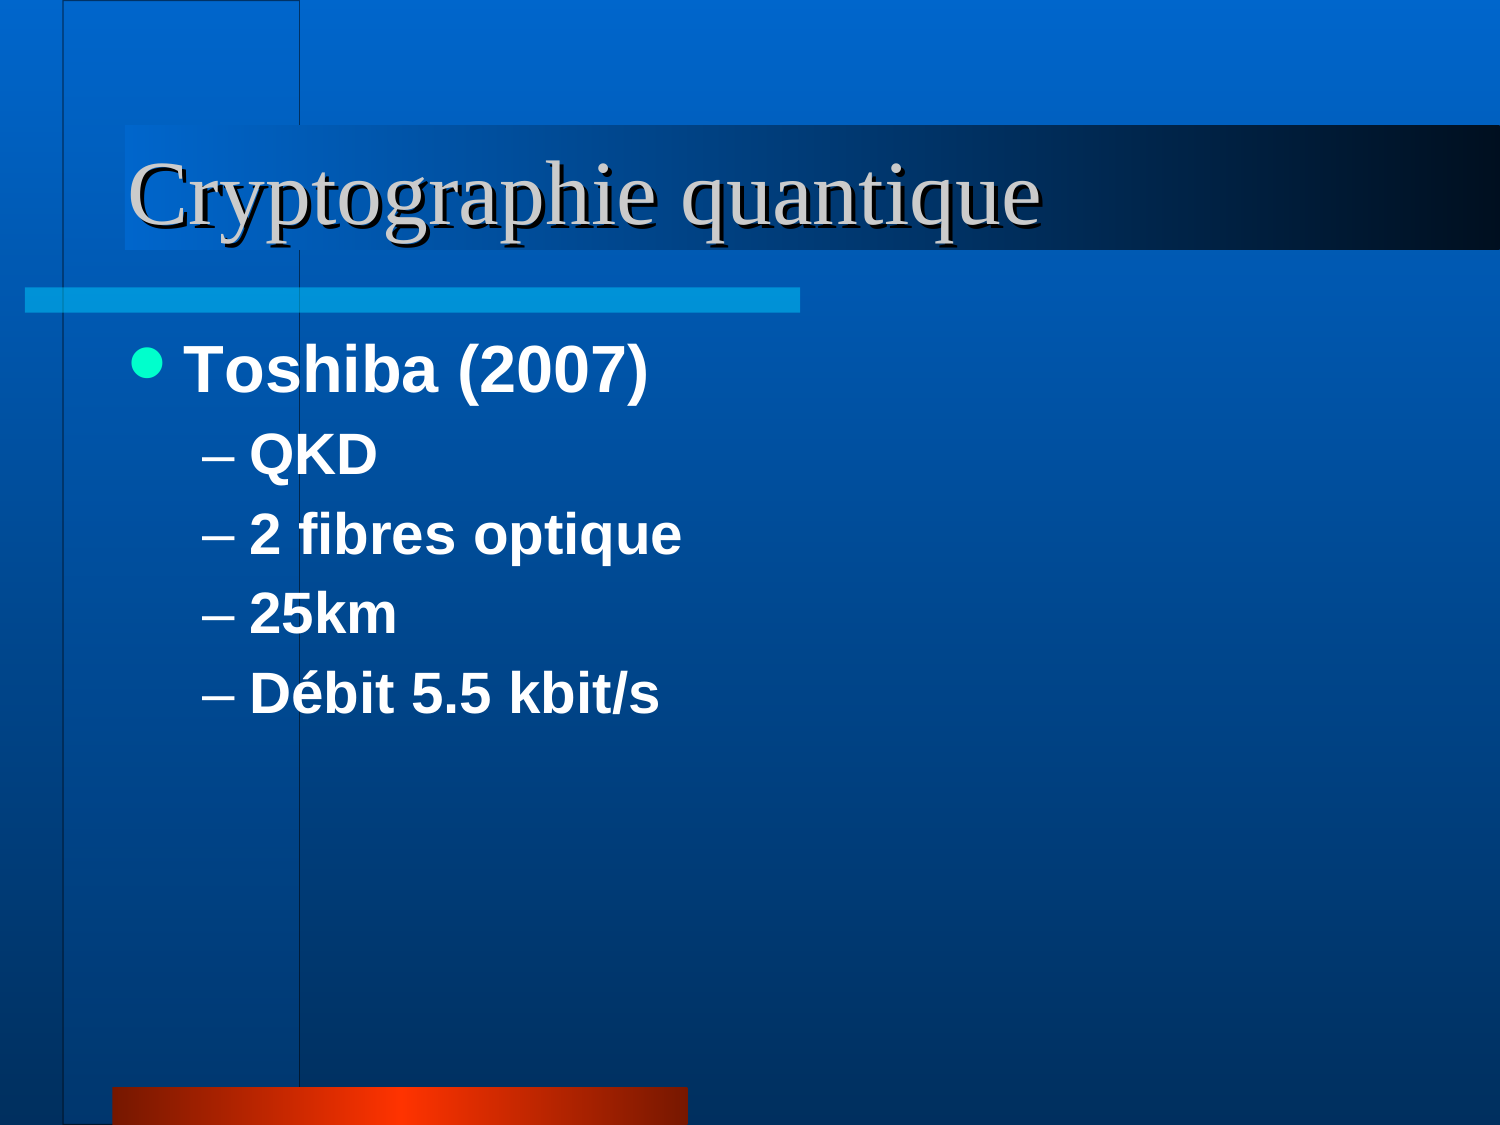

# Cryptographie quantique
Toshiba (2007)
QKD
2 fibres optique
25km
Débit 5.5 kbit/s